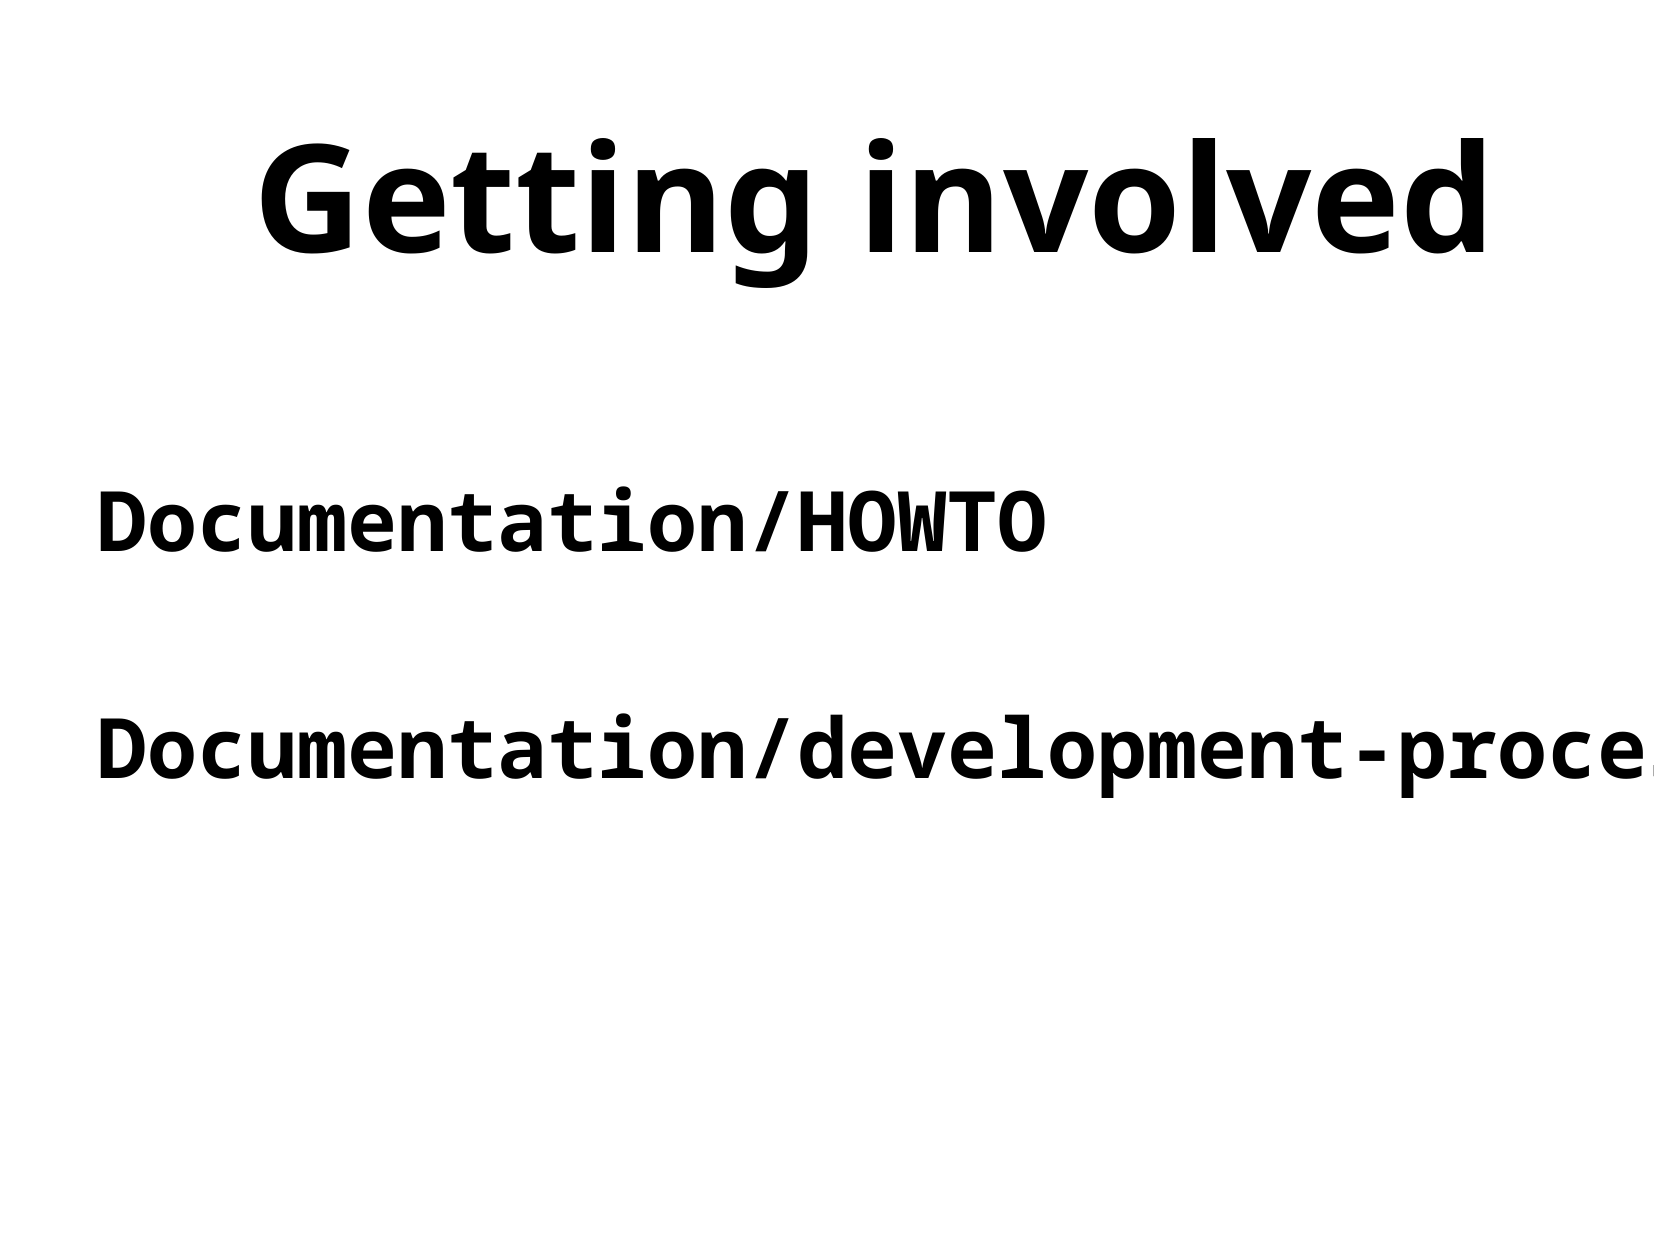

Getting involved
Documentation/HOWTO
Documentation/development-process
2.6.20 to 2.6.24-rc8